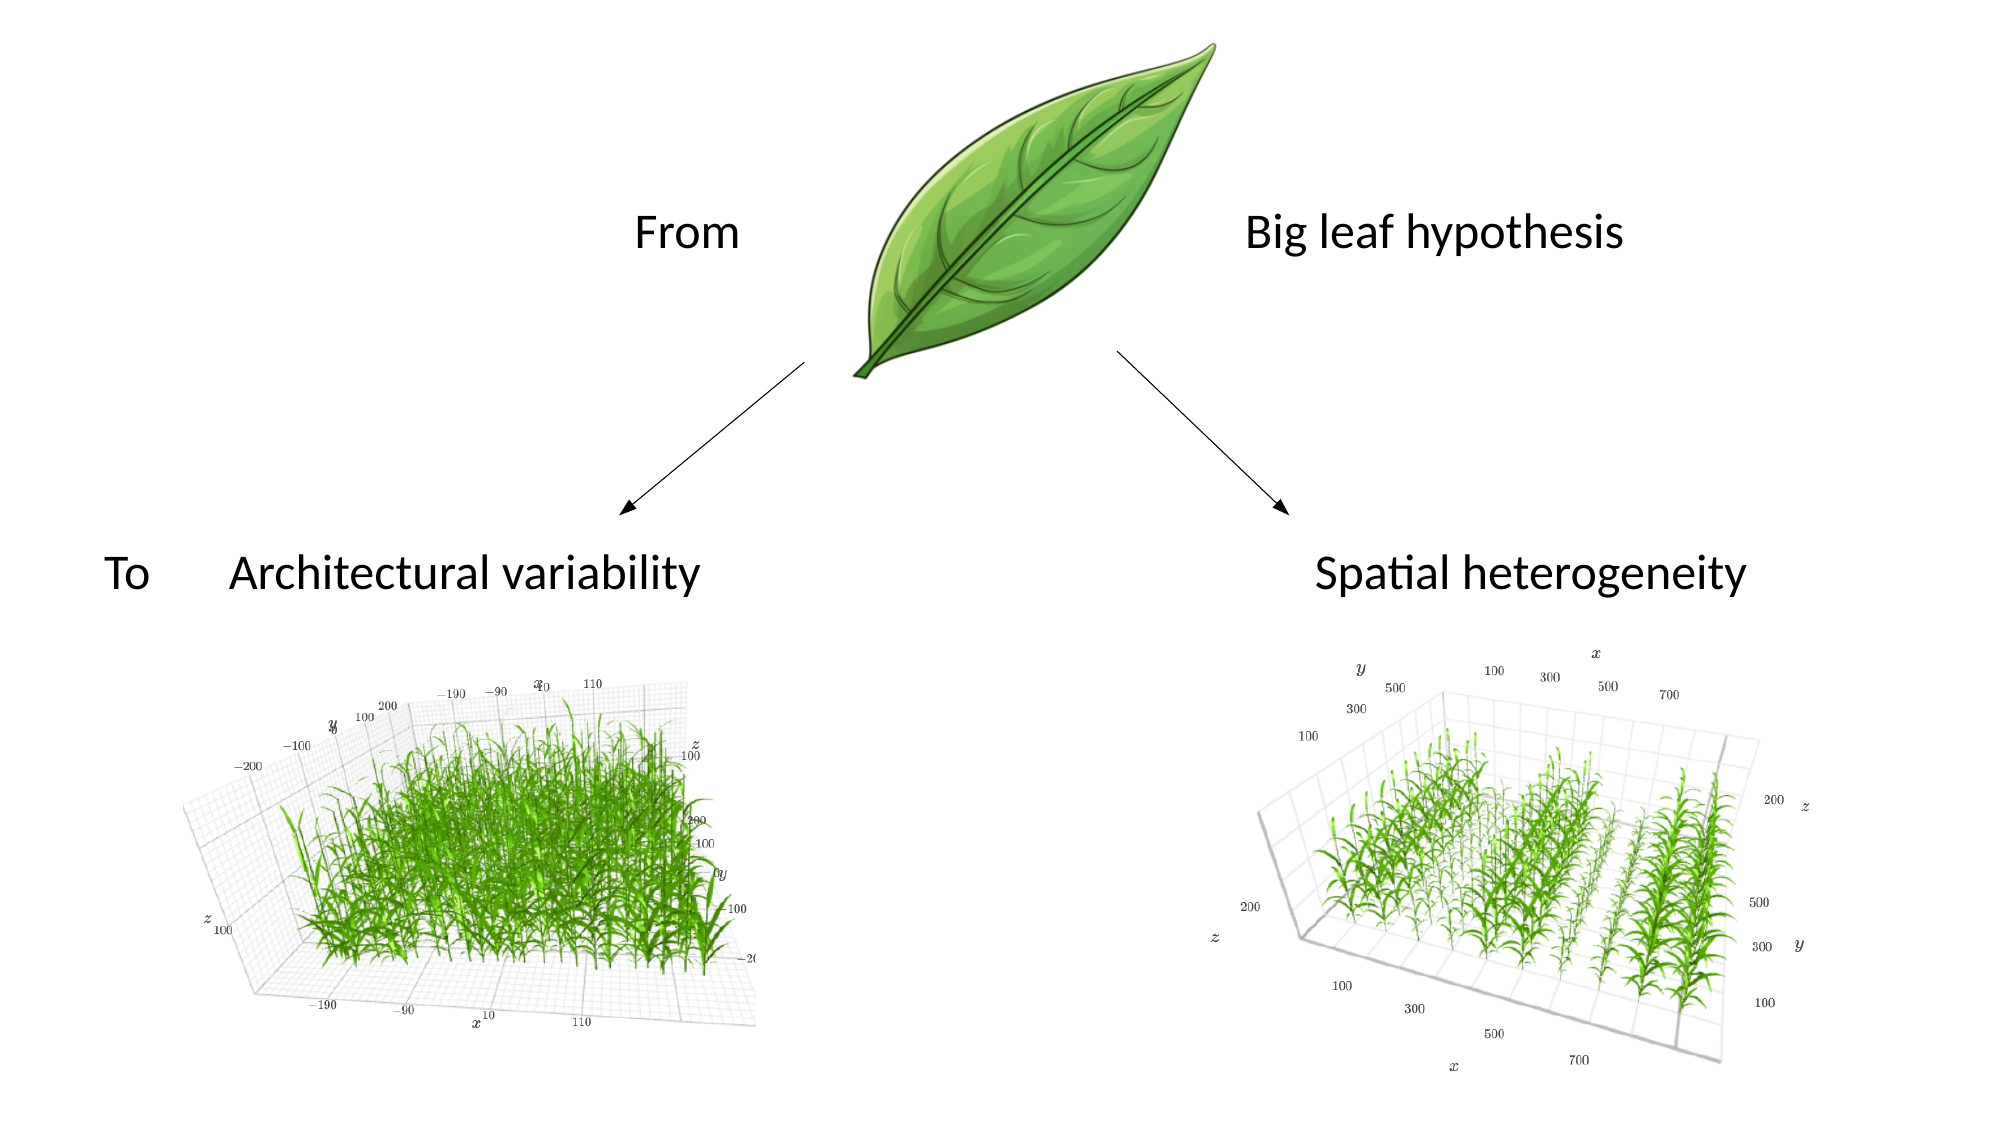

From
Big leaf hypothesis
To
Architectural variability
Spatial heterogeneity